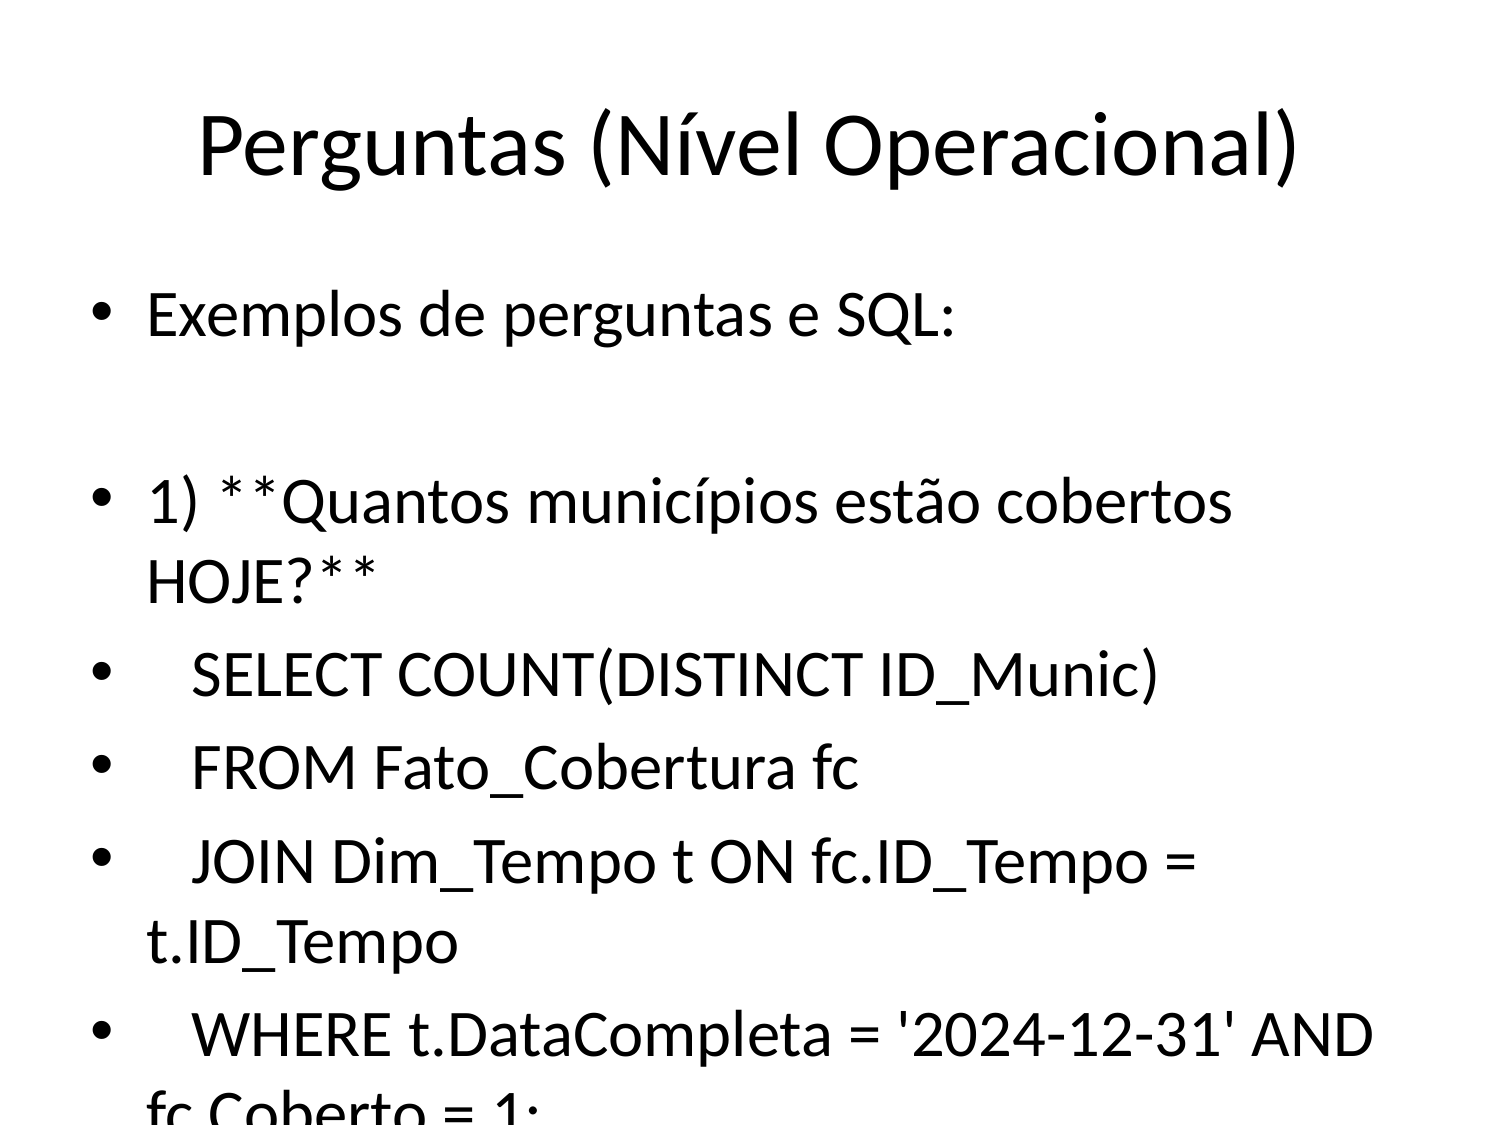

# Perguntas (Nível Operacional)
Exemplos de perguntas e SQL:
1) **Quantos municípios estão cobertos HOJE?**
 SELECT COUNT(DISTINCT ID_Munic)
 FROM Fato_Cobertura fc
 JOIN Dim_Tempo t ON fc.ID_Tempo = t.ID_Tempo
 WHERE t.DataCompleta = '2024-12-31' AND fc.Coberto = 1;
2) **Existe algum município que perdeu cobertura hoje?**
 (varia conforme data_fim).